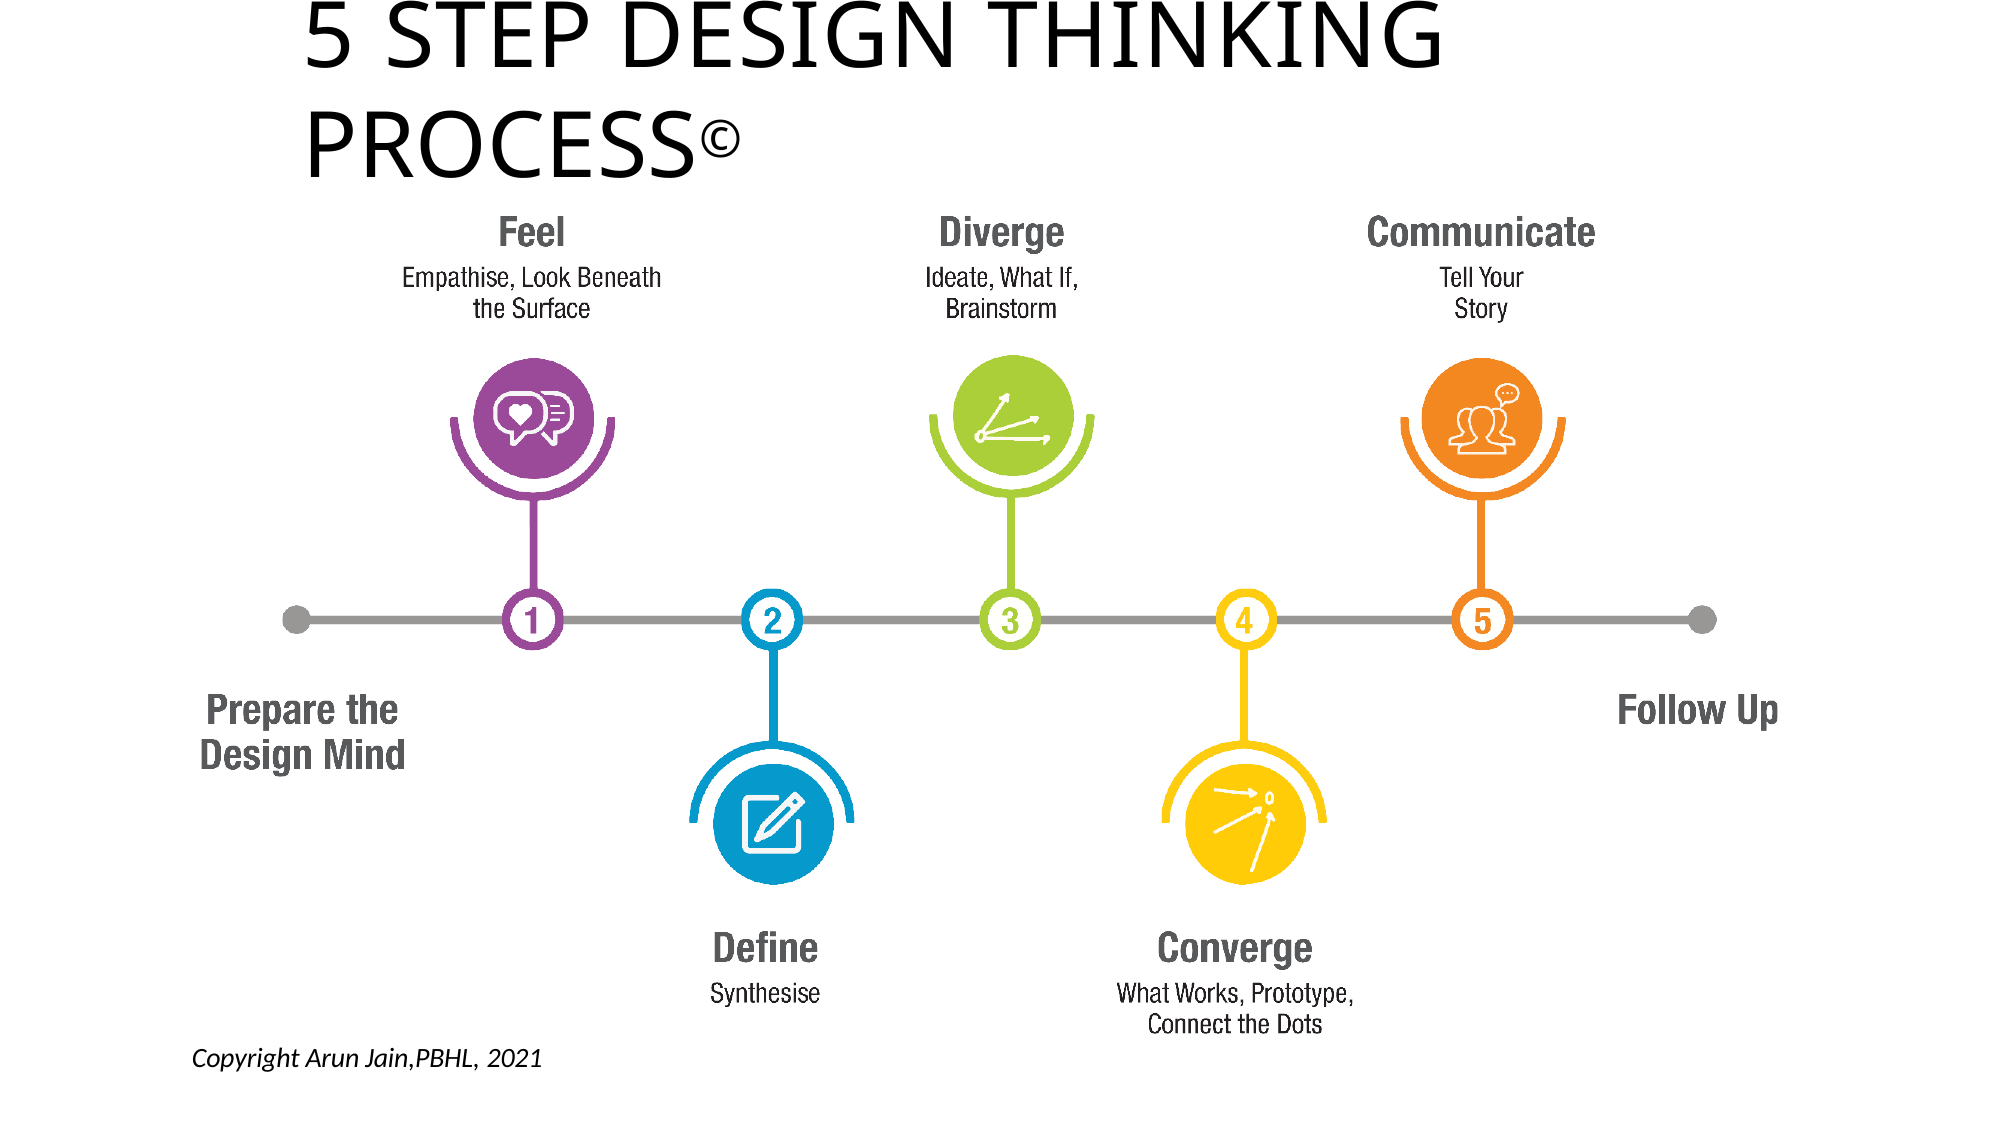

# 5 STEP DESIGN THINKING PROCESS©
Copyright Arun Jain,PBHL, 2021